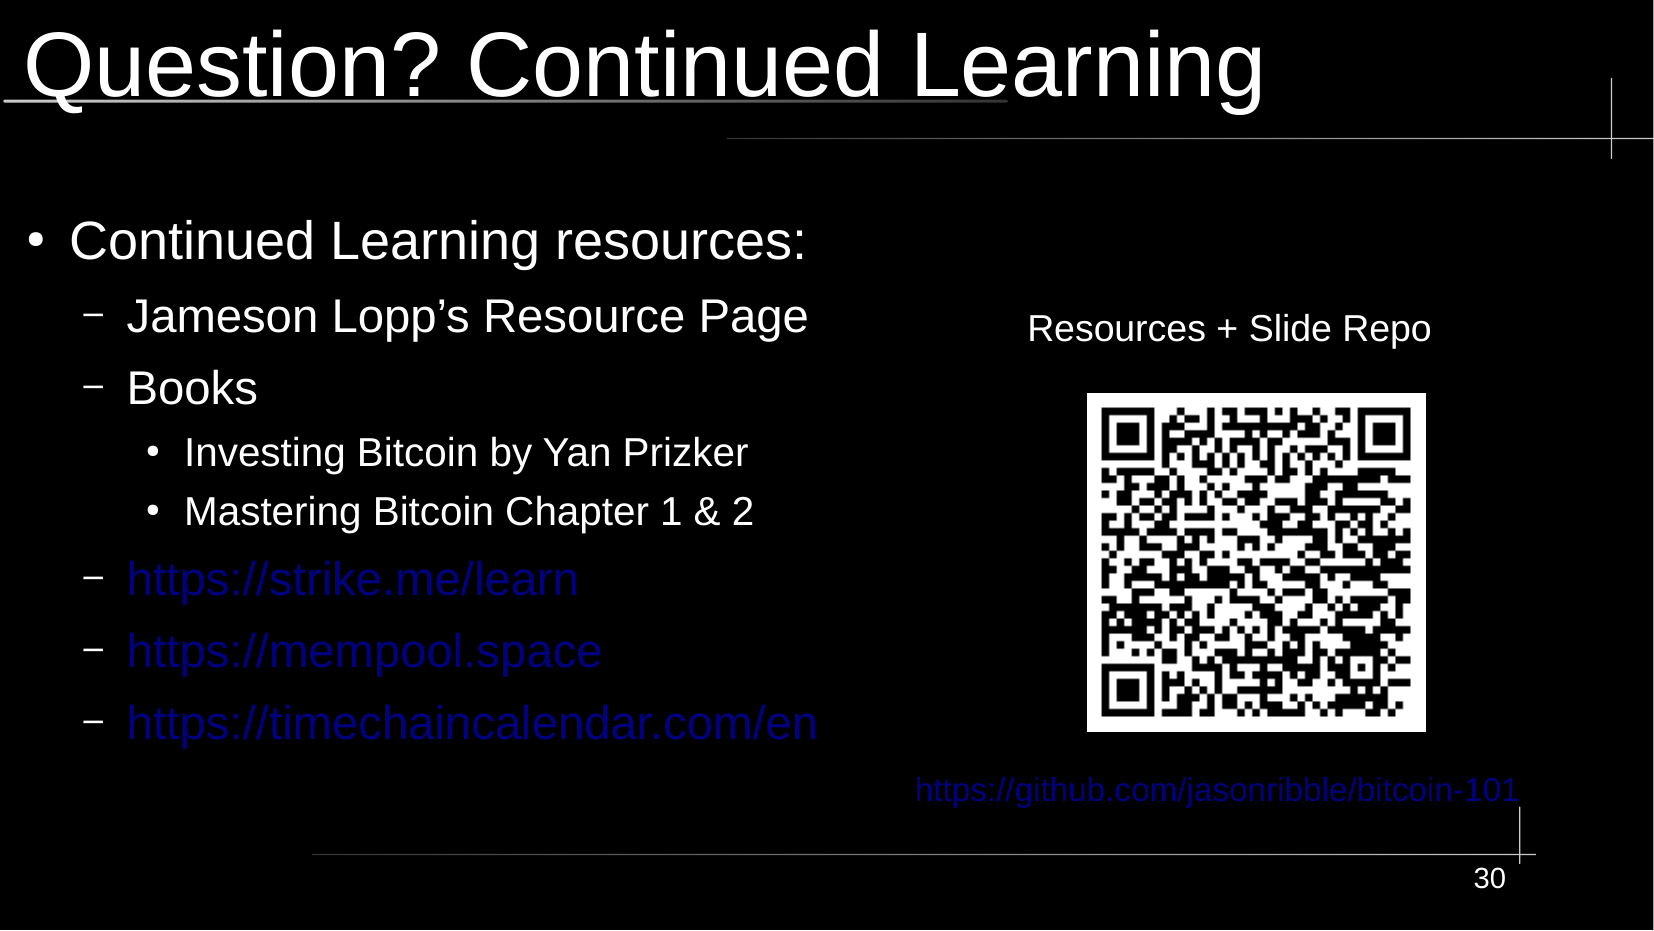

# Question? Continued Learning
Continued Learning resources:
Jameson Lopp’s Resource Page
Books
Investing Bitcoin by Yan Prizker
Mastering Bitcoin Chapter 1 & 2
https://strike.me/learn
https://mempool.space
https://timechaincalendar.com/en
Resources + Slide Repo
https://github.com/jasonribble/bitcoin-101
30